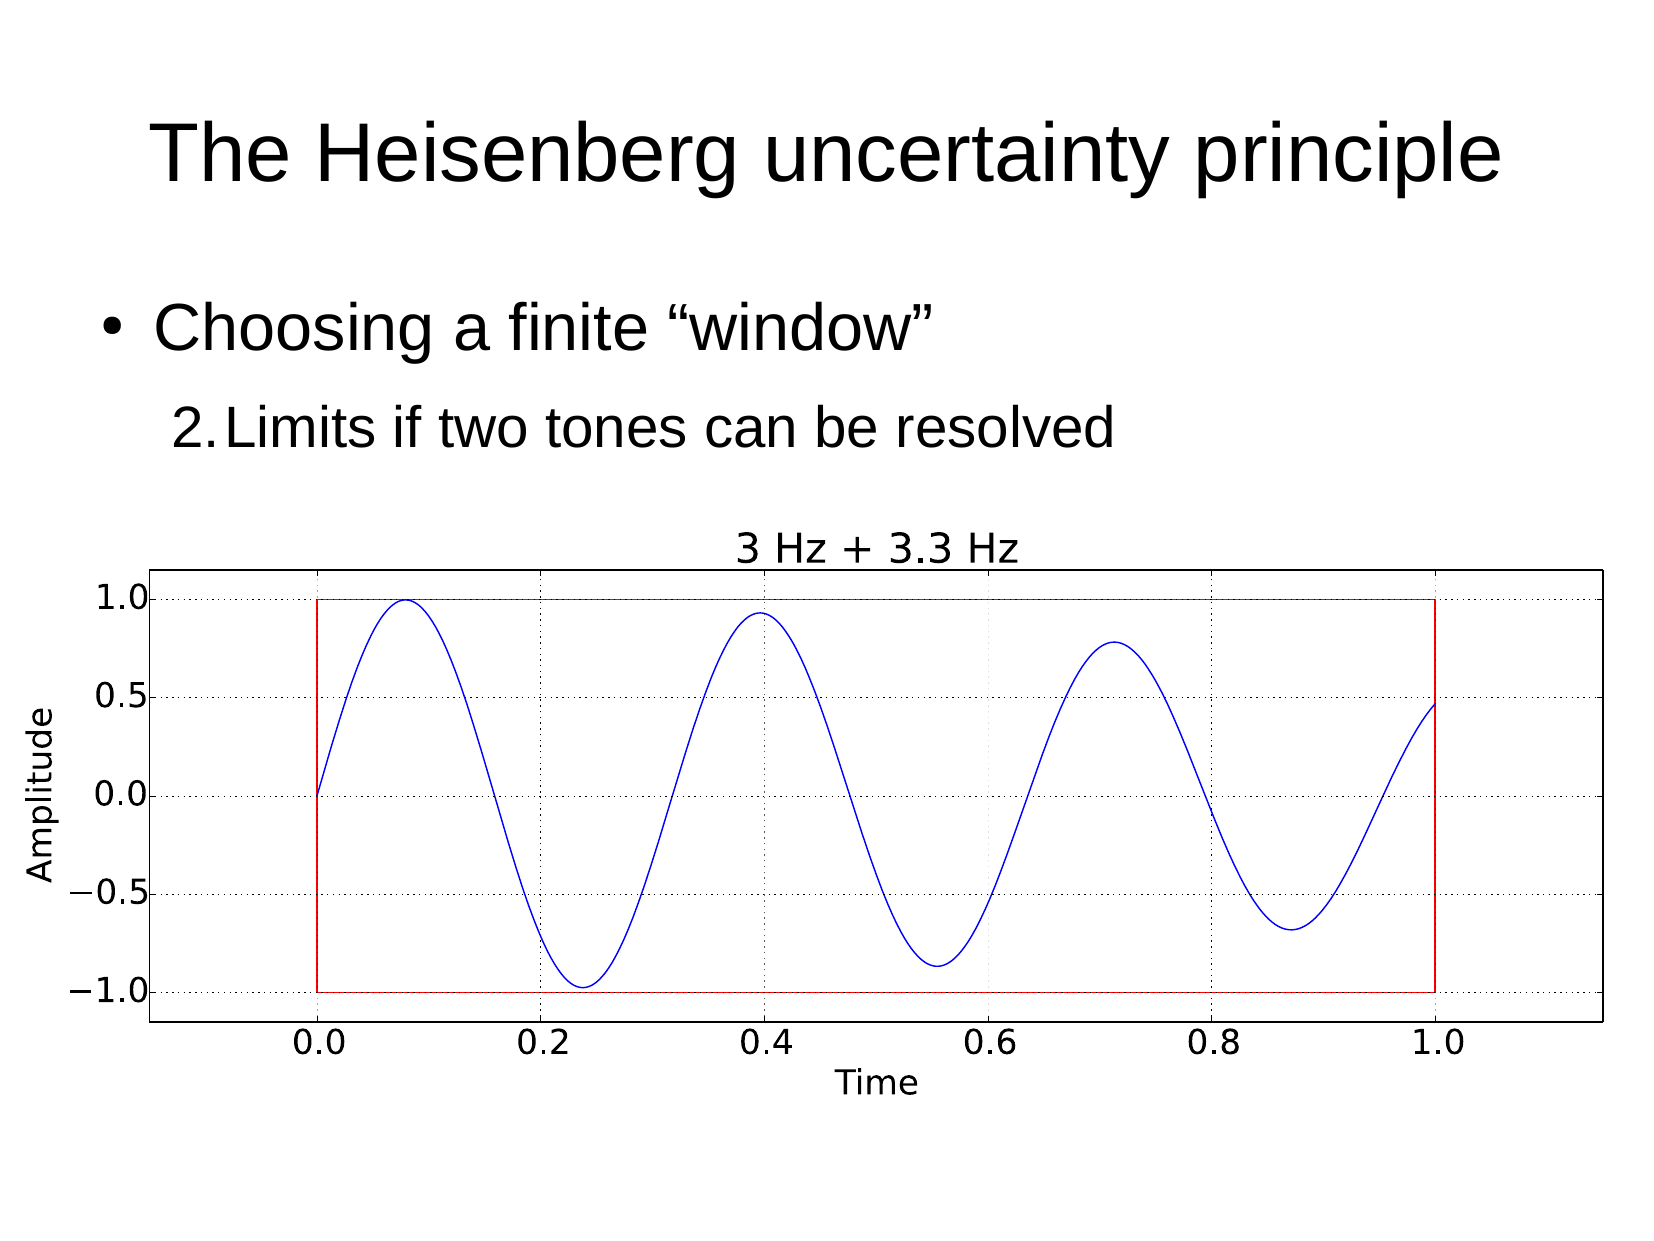

# The Heisenberg uncertainty principle
Choosing a finite “window”
Limits if two tones can be resolved